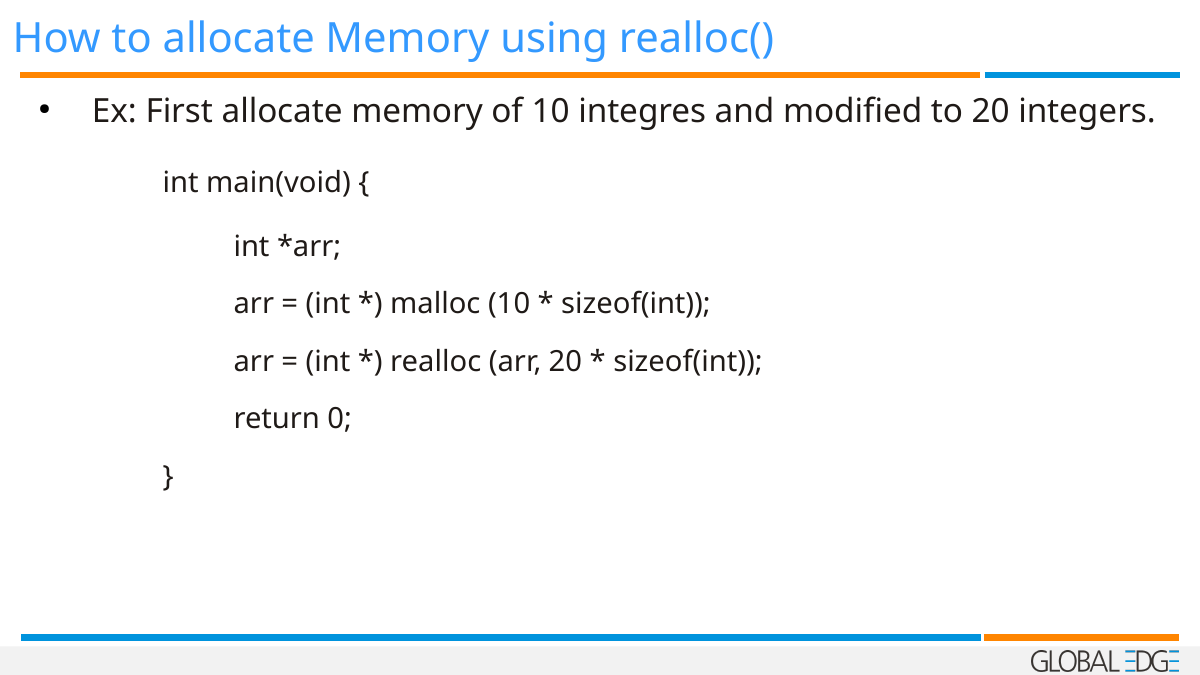

# How to allocate Memory using realloc()
Ex: First allocate memory of 10 integres and modified to 20 integers.
int main(void) {
int *arr;
arr = (int *) malloc (10 * sizeof(int));
arr = (int *) realloc (arr, 20 * sizeof(int));
return 0;
}